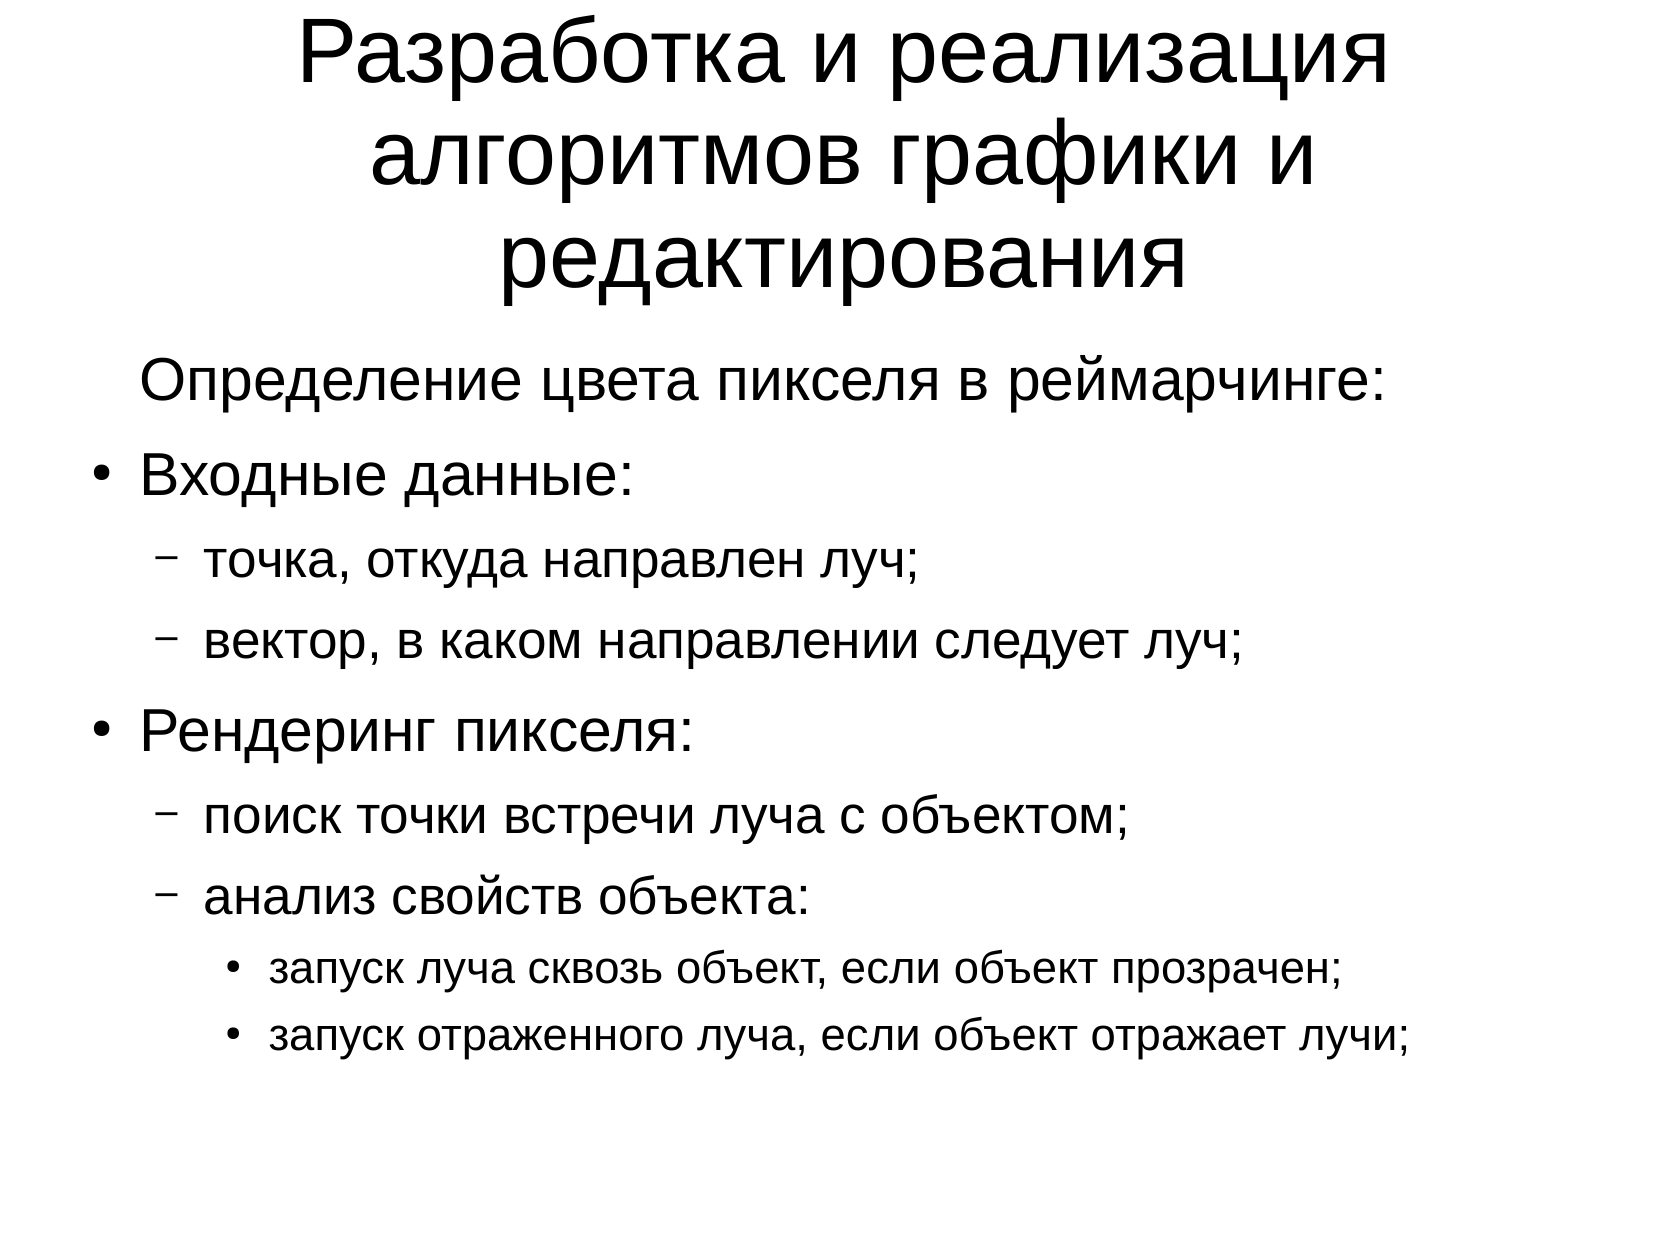

# Разработка и реализация алгоритмов графики и редактирования
Определение цвета пикселя в реймарчинге:
Входные данные:
точка, откуда направлен луч;
вектор, в каком направлении следует луч;
Рендеринг пикселя:
поиск точки встречи луча с объектом;
анализ свойств объекта:
запуск луча сквозь объект, если объект прозрачен;
запуск отраженного луча, если объект отражает лучи;